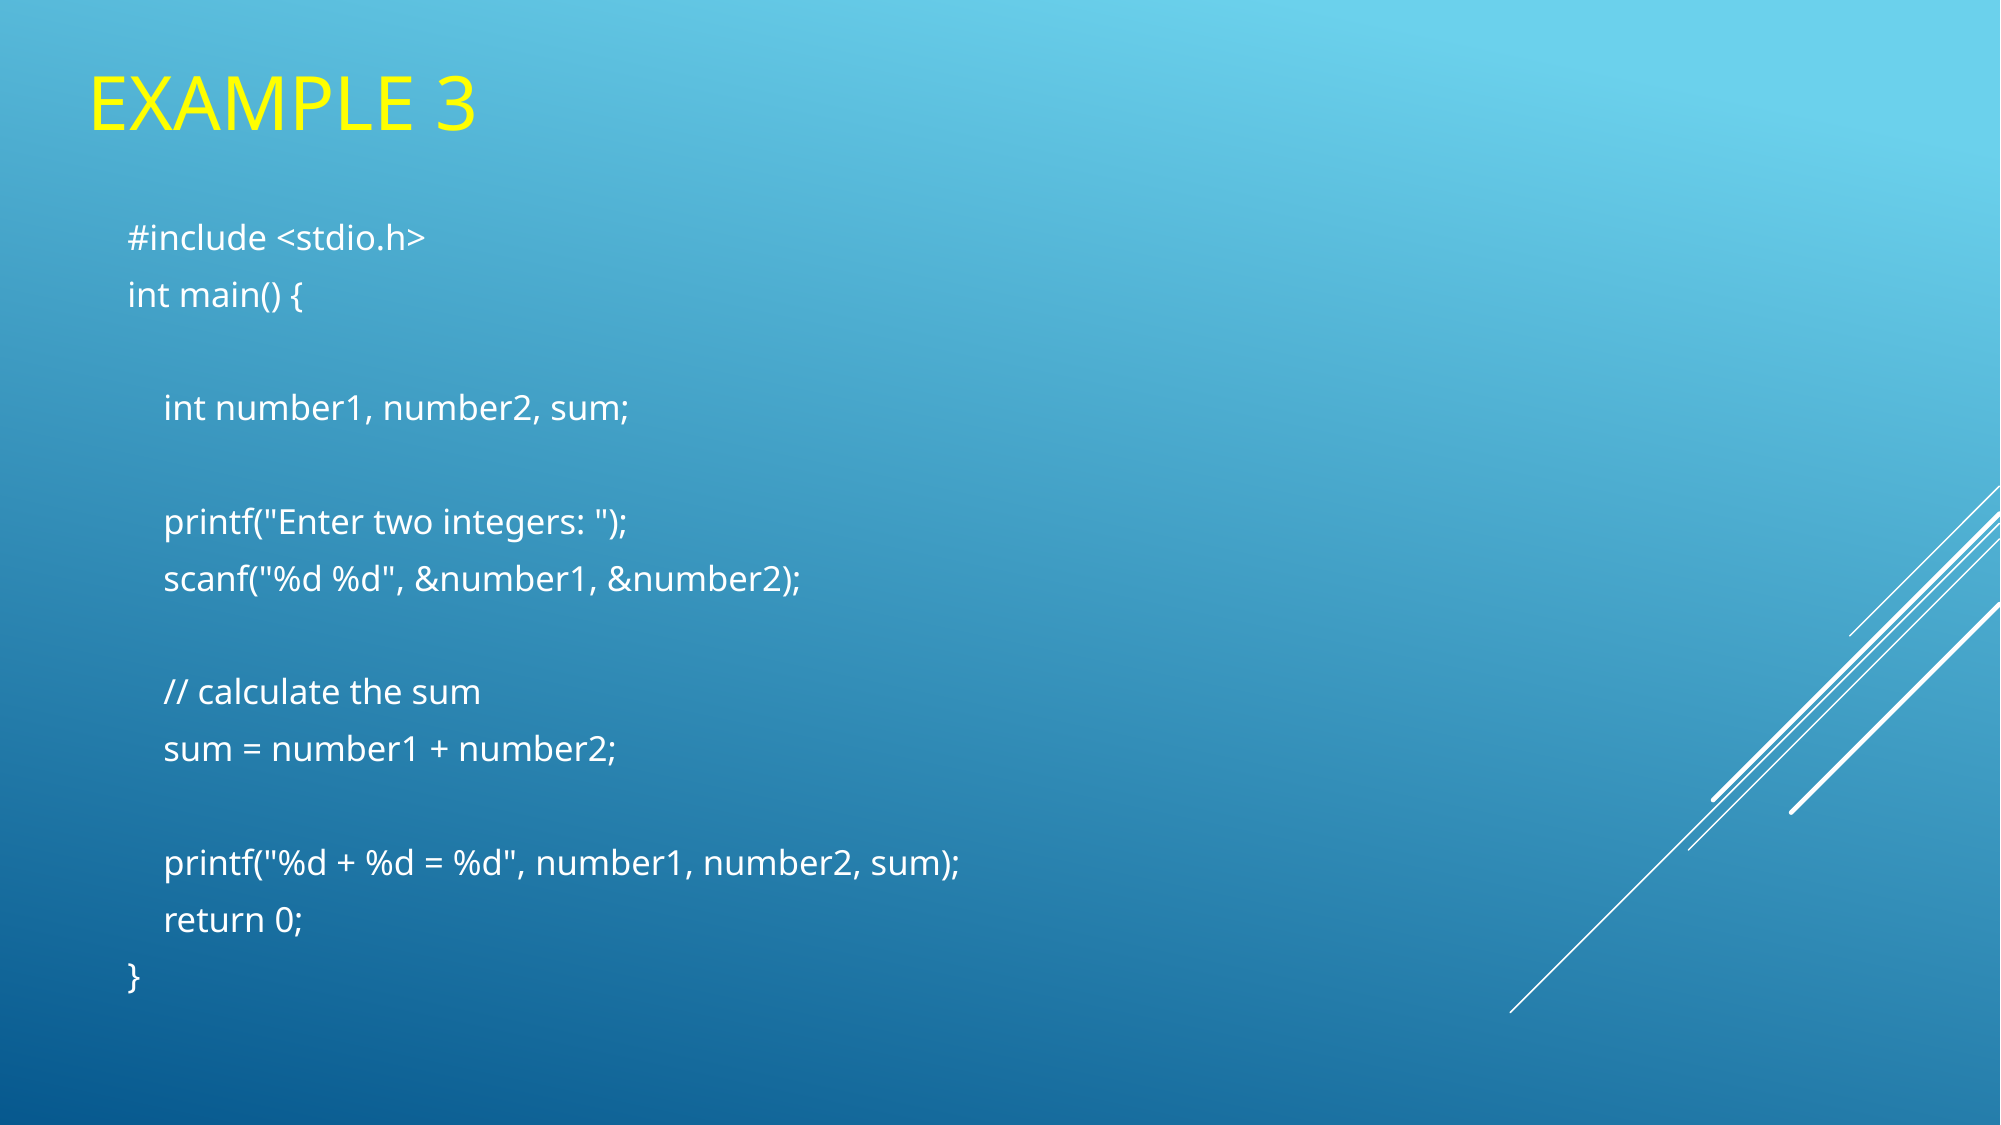

# Example 3
#include <stdio.h>
int main() {
 int number1, number2, sum;
 printf("Enter two integers: ");
 scanf("%d %d", &number1, &number2);
 // calculate the sum
 sum = number1 + number2;
 printf("%d + %d = %d", number1, number2, sum);
 return 0;
}